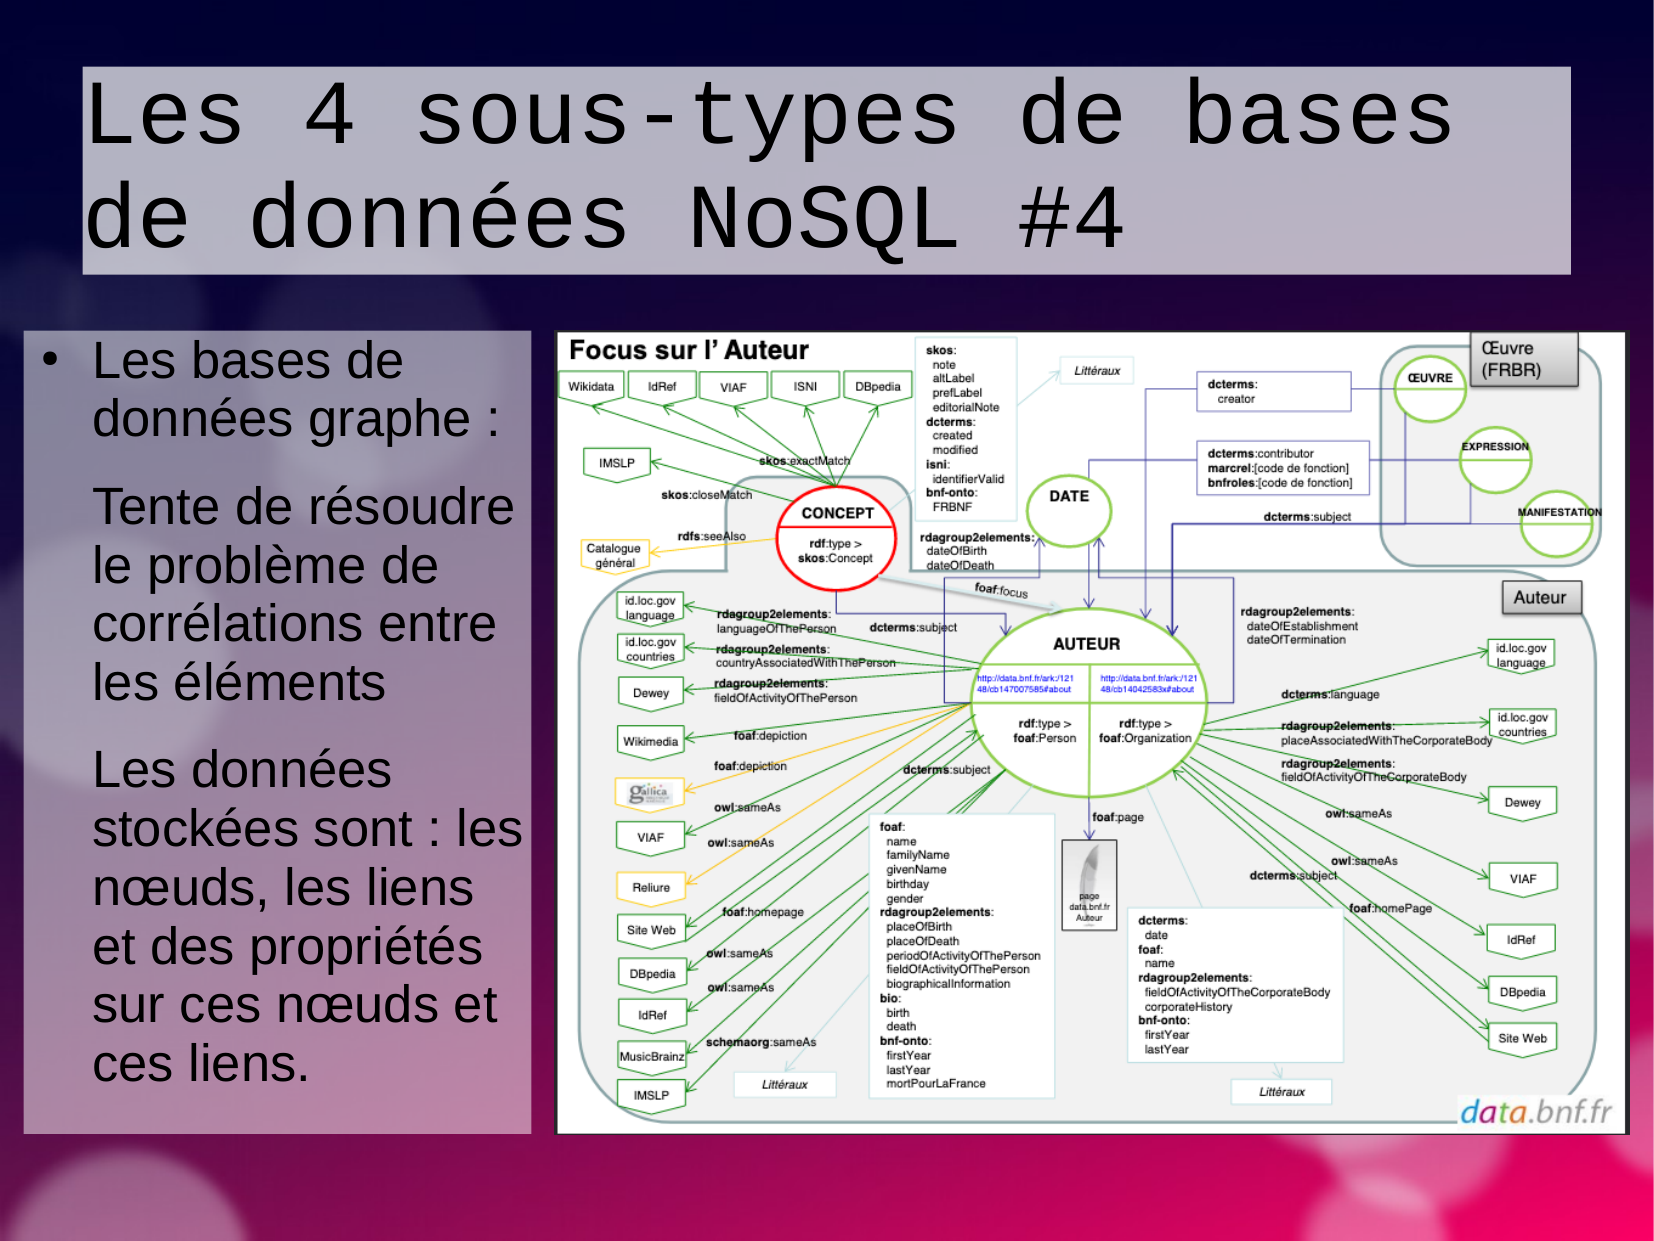

# Les 4 sous-types de bases de données NoSQL #4
Les bases de données graphe :
Tente de résoudre le problème de corrélations entre les éléments
Les données stockées sont : les nœuds, les liens et des propriétés sur ces nœuds et ces liens.